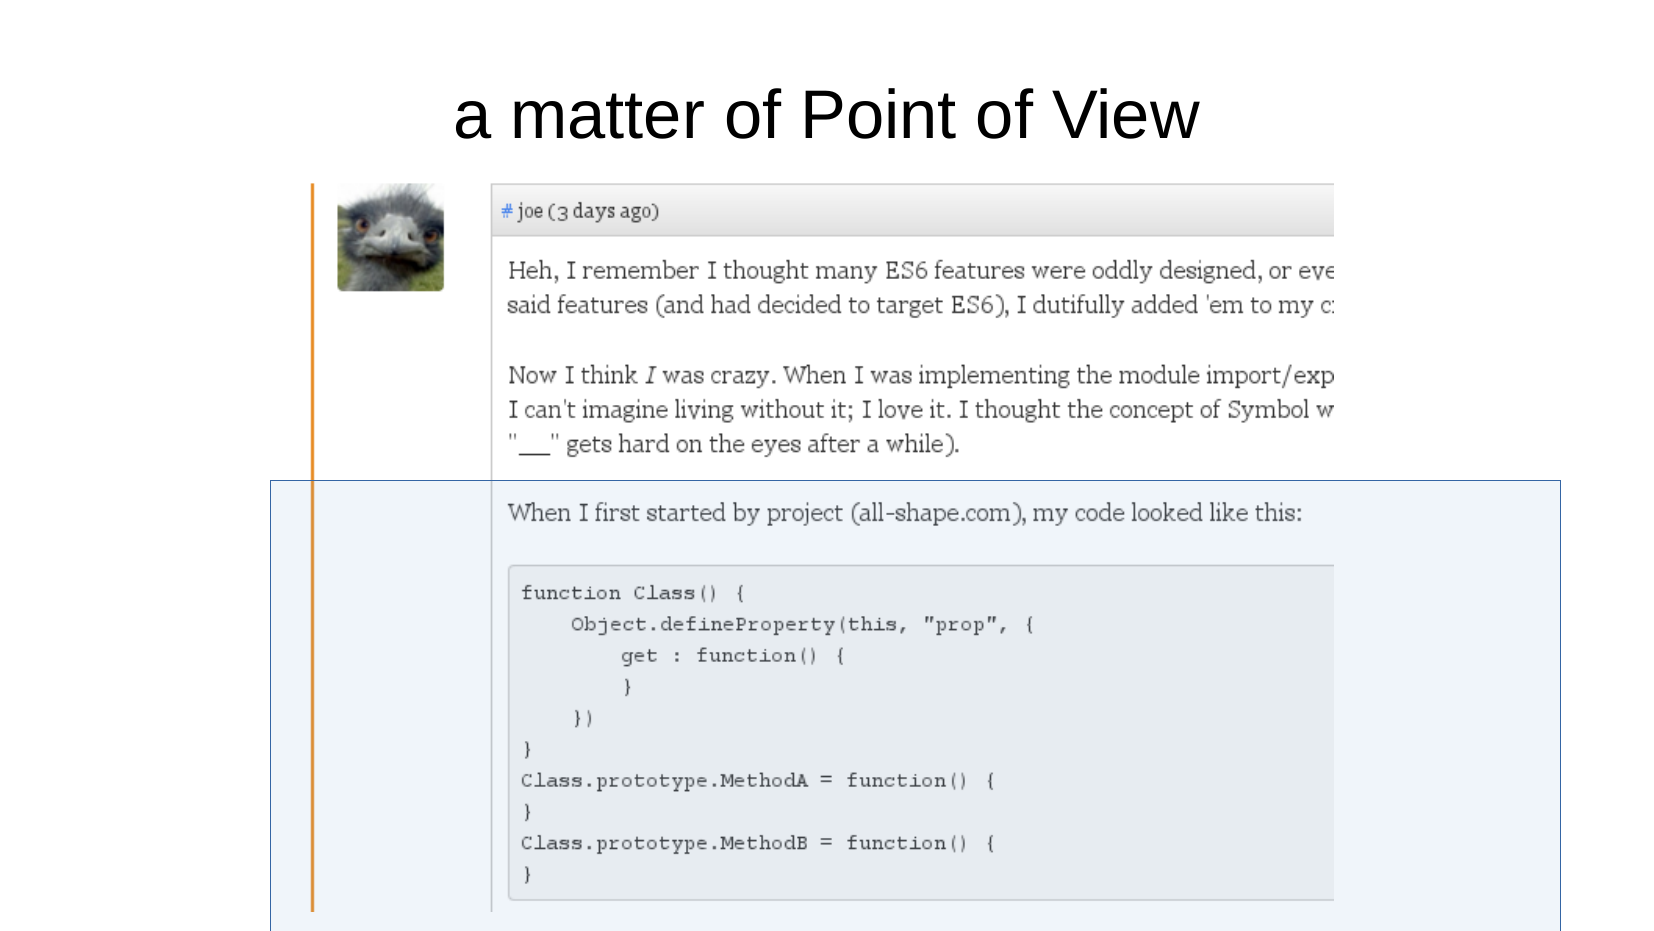

# a matter of Point of View